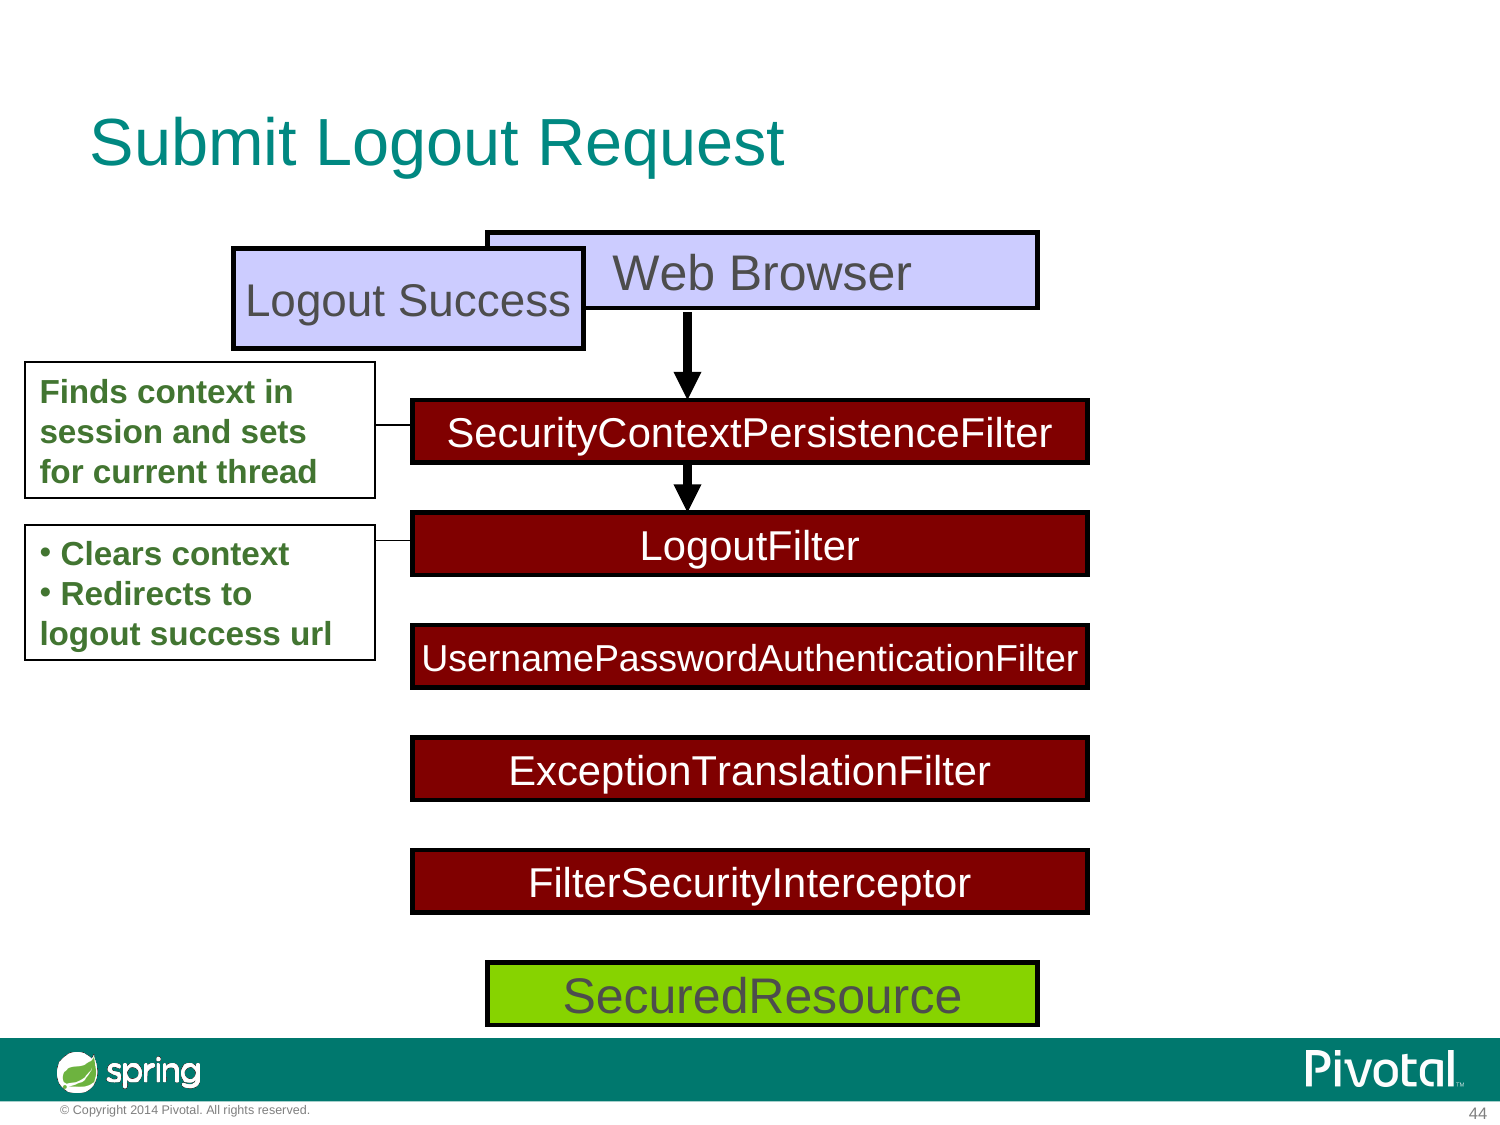

# Submit Logout Request
Web Browser
Logout Success
Finds context in session and sets for current thread
SecurityContextPersistenceFilter
LogoutFilter
 Clears context
 Redirects to logout success url
UsernamePasswordAuthenticationFilter
ExceptionTranslationFilter
FilterSecurityInterceptor
SecuredResource